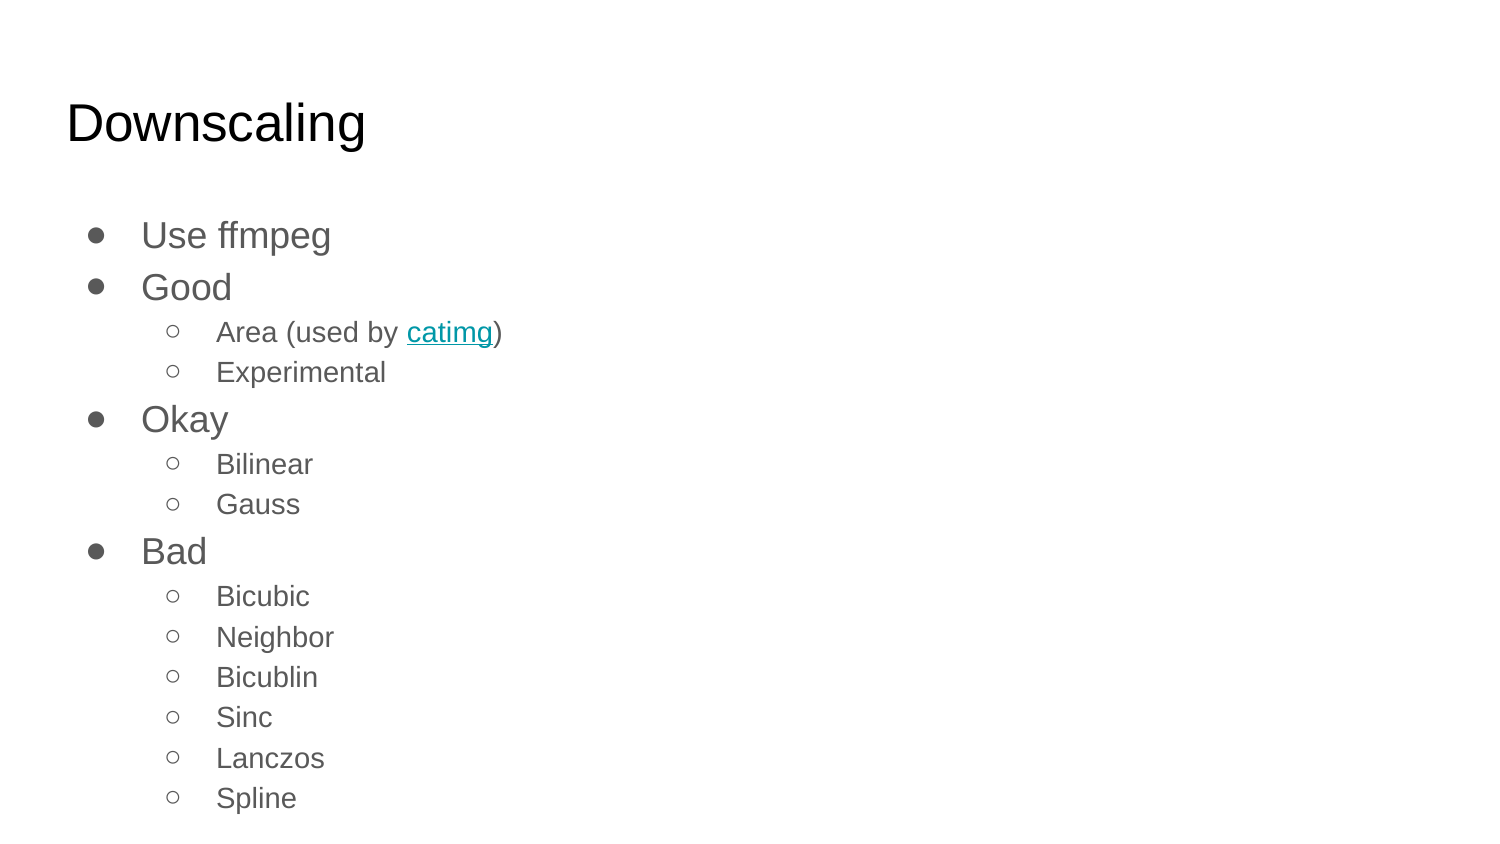

# Downscaling
Use ffmpeg
Good
Area (used by catimg)
Experimental
Okay
Bilinear
Gauss
Bad
Bicubic
Neighbor
Bicublin
Sinc
Lanczos
Spline